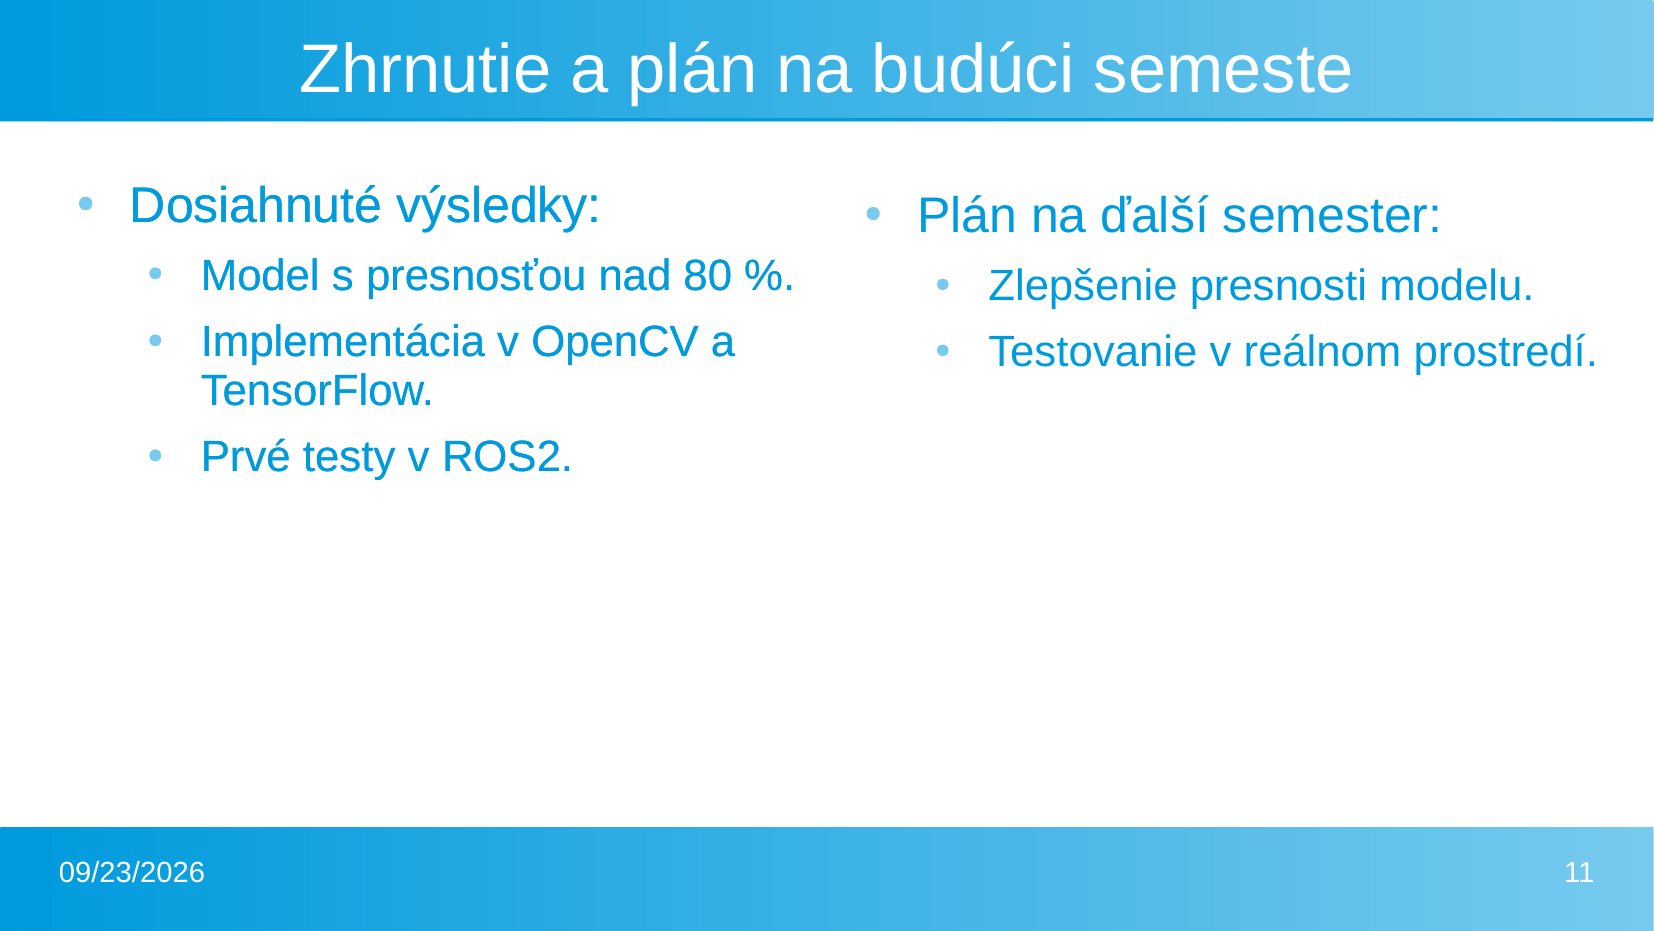

# Zhrnutie a plán na budúci semeste
Dosiahnuté výsledky:
Model s presnosťou nad 80 %.
Implementácia v OpenCV a TensorFlow.
Prvé testy v ROS2.
Dosiahnuté výsledky:
Model s presnosťou nad 80 %.
Implementácia v OpenCV a TensorFlow.
Prvé testy v ROS2.
Plán na ďalší semester:
Zlepšenie presnosti modelu.
Testovanie v reálnom prostredí.
11